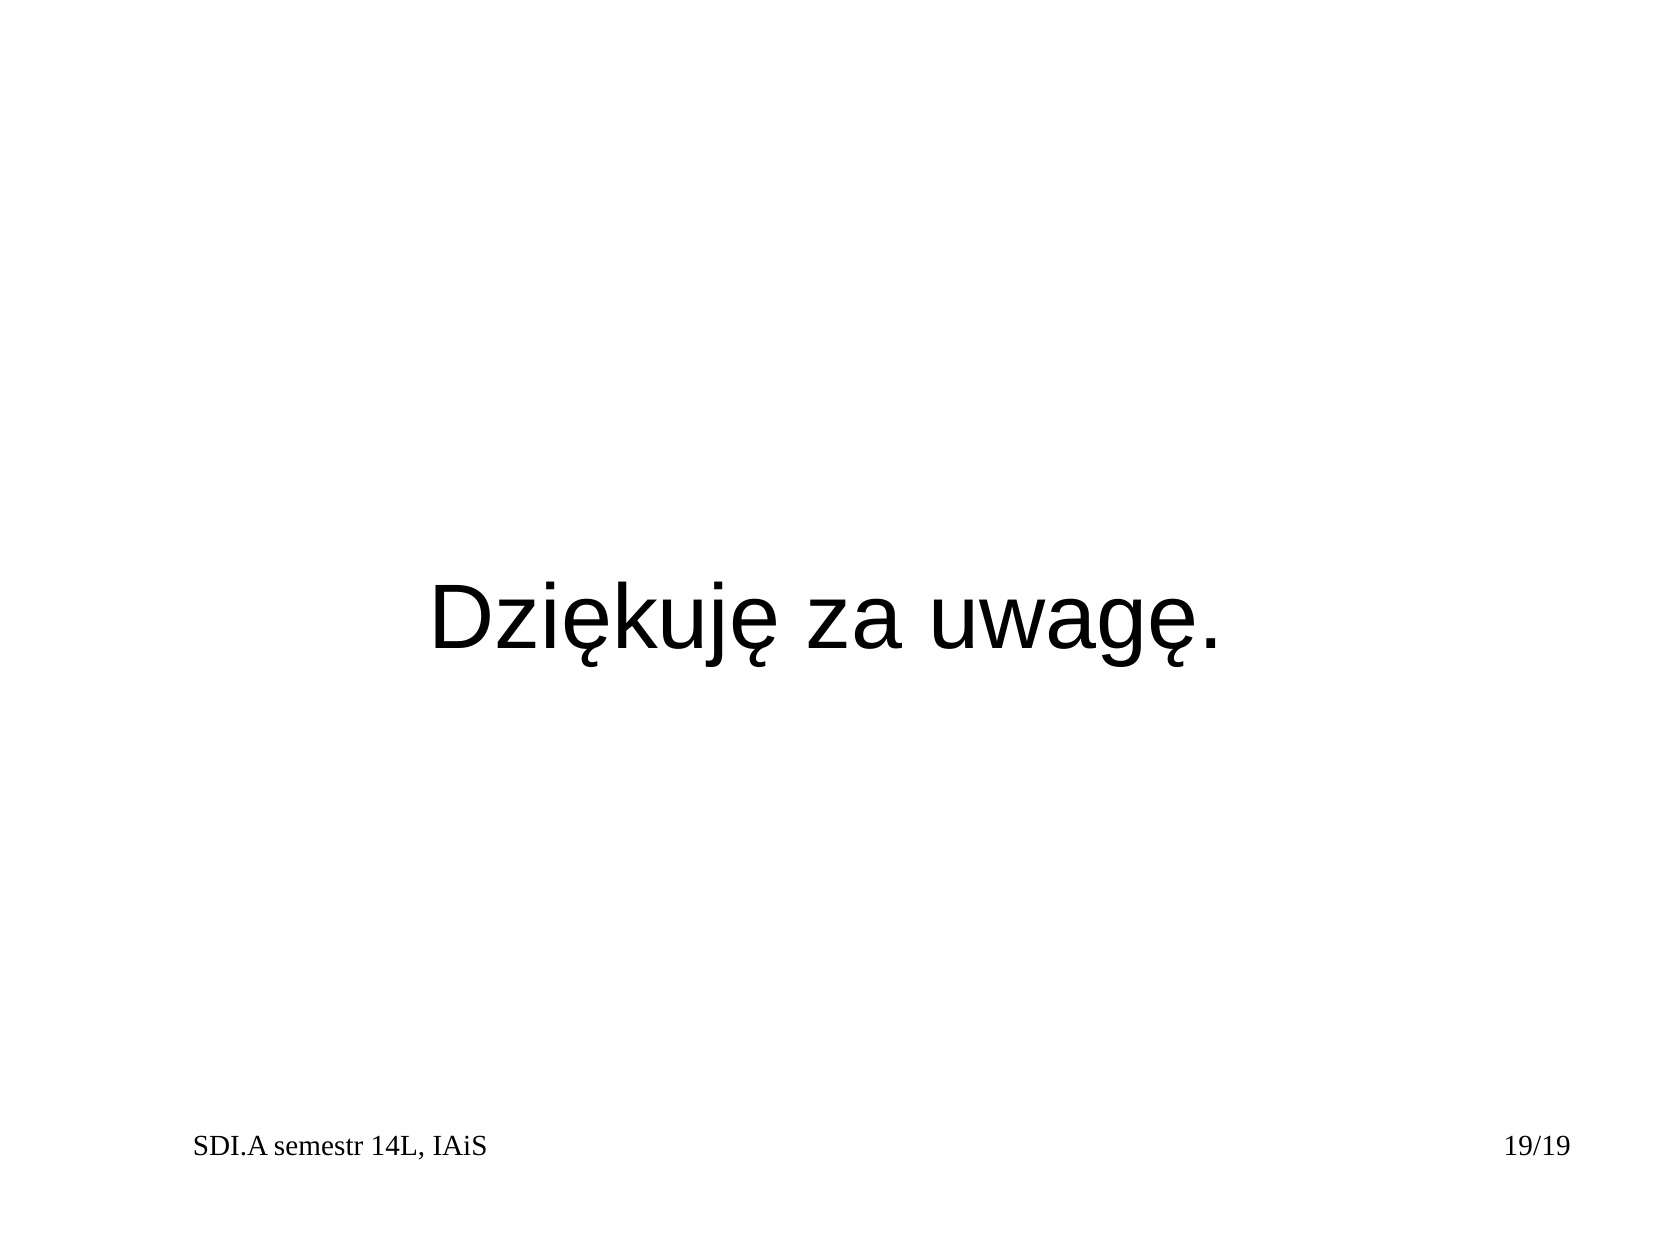

# Dziękuję za uwagę.
SDI.A semestr 14L, IAiS
19